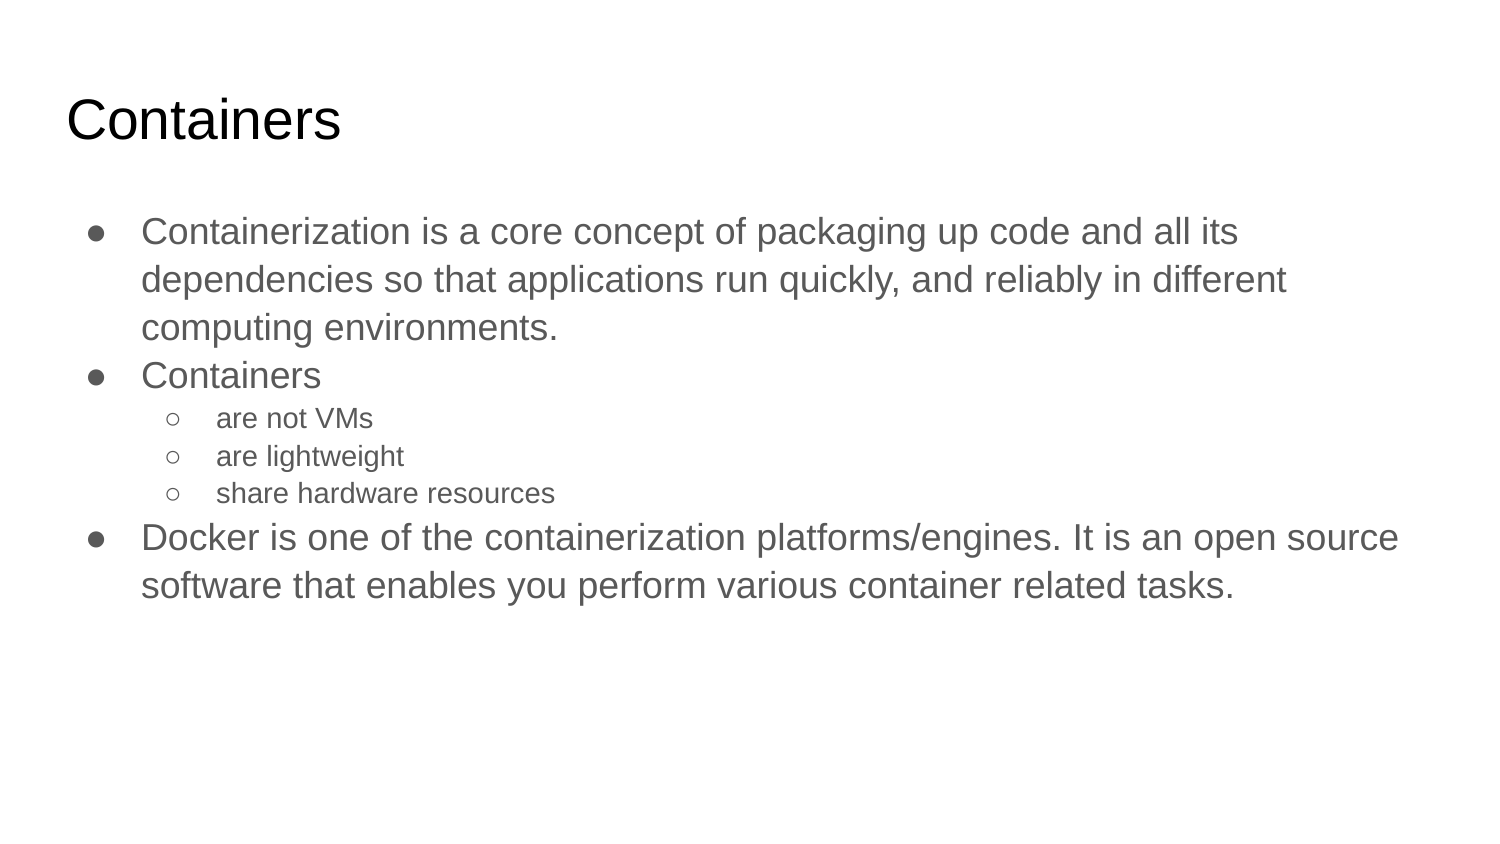

# Containers
Containerization is a core concept of packaging up code and all its dependencies so that applications run quickly, and reliably in different computing environments.
Containers
are not VMs
are lightweight
share hardware resources
Docker is one of the containerization platforms/engines. It is an open source software that enables you perform various container related tasks.